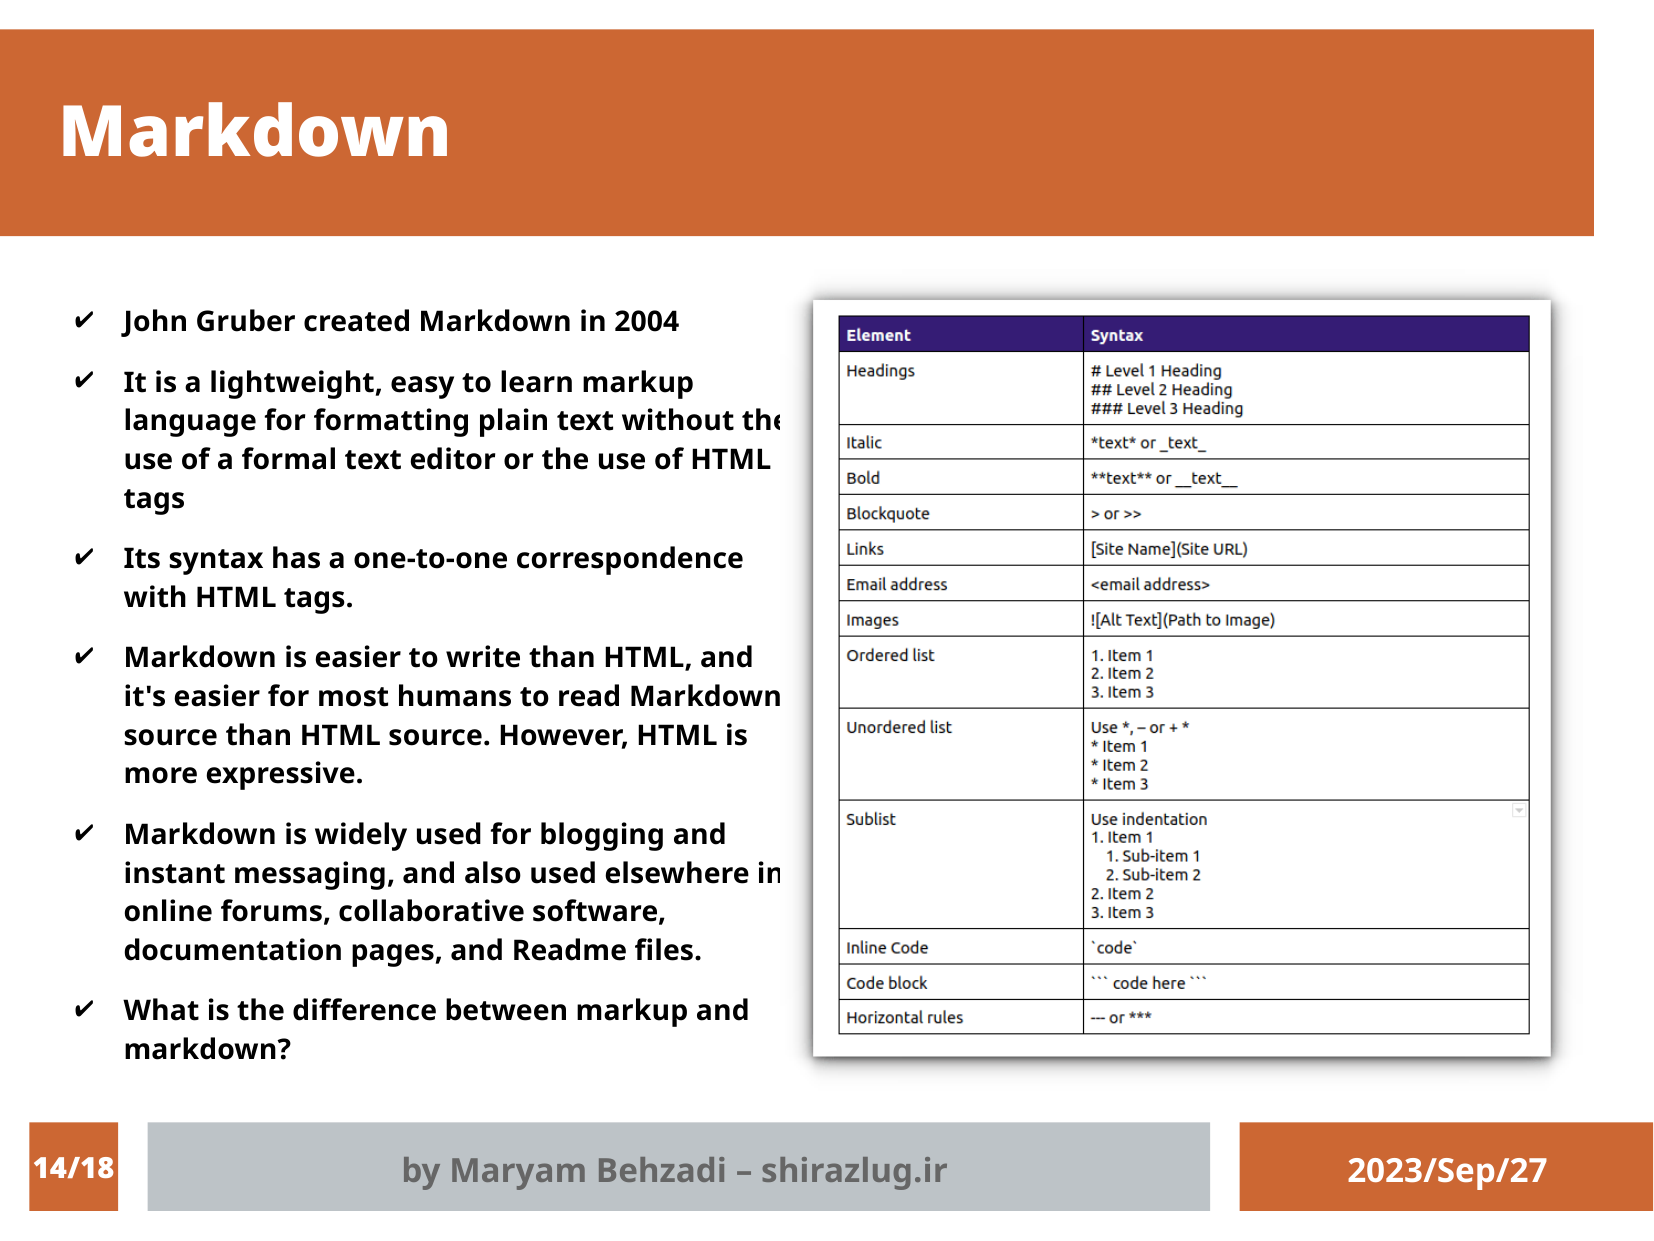

# Markdown
John Gruber created Markdown in 2004
It is a lightweight, easy to learn markup language for formatting plain text without the use of a formal text editor or the use of HTML tags
Its syntax has a one-to-one correspondence with HTML tags.
Markdown is easier to write than HTML, and it's easier for most humans to read Markdown source than HTML source. However, HTML is more expressive.
Markdown is widely used for blogging and instant messaging, and also used elsewhere in online forums, collaborative software, documentation pages, and Readme files.
What is the difference between markup and markdown?
14